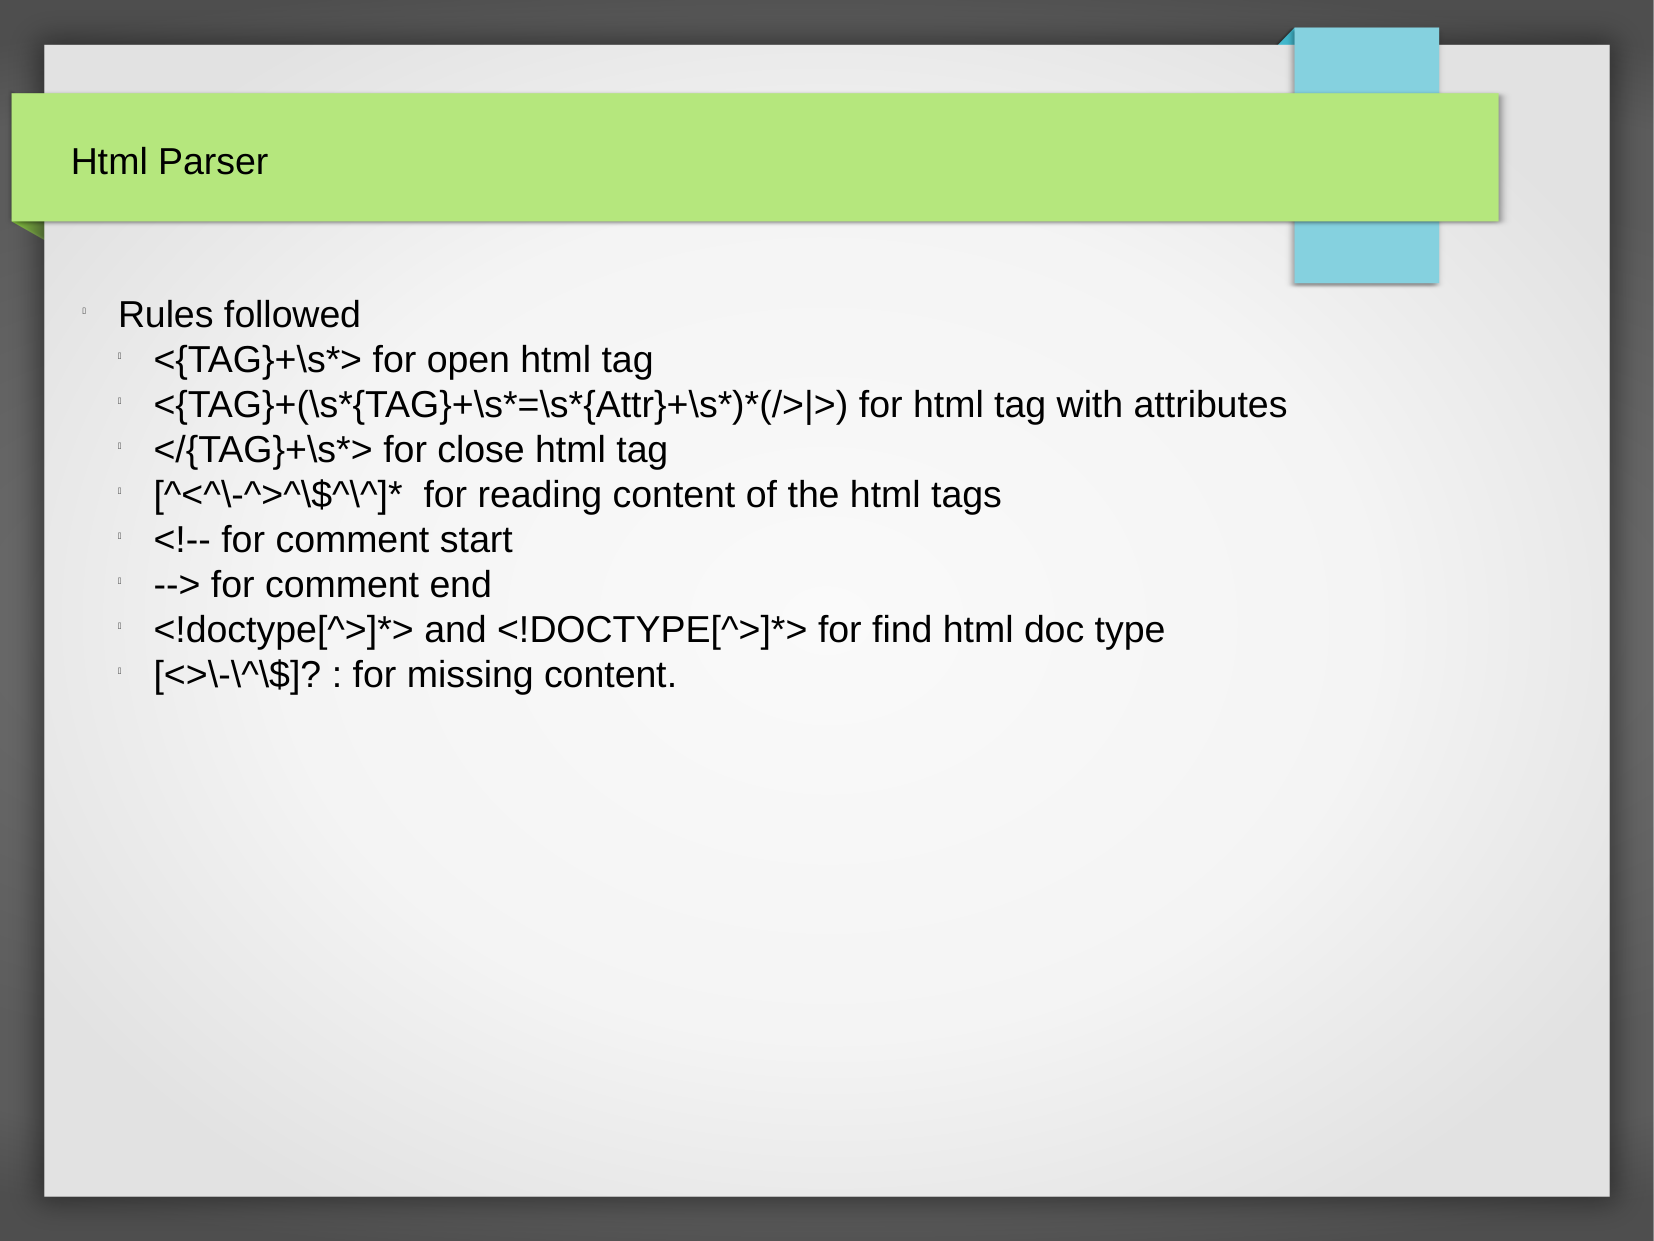

Html Parser
Rules followed
<{TAG}+\s*> for open html tag
<{TAG}+(\s*{TAG}+\s*=\s*{Attr}+\s*)*(/>|>) for html tag with attributes
</{TAG}+\s*> for close html tag
[^<^\-^>^\$^\^]* for reading content of the html tags
<!-- for comment start
--> for comment end
<!doctype[^>]*> and <!DOCTYPE[^>]*> for find html doc type
[<>\-\^\$]? : for missing content.